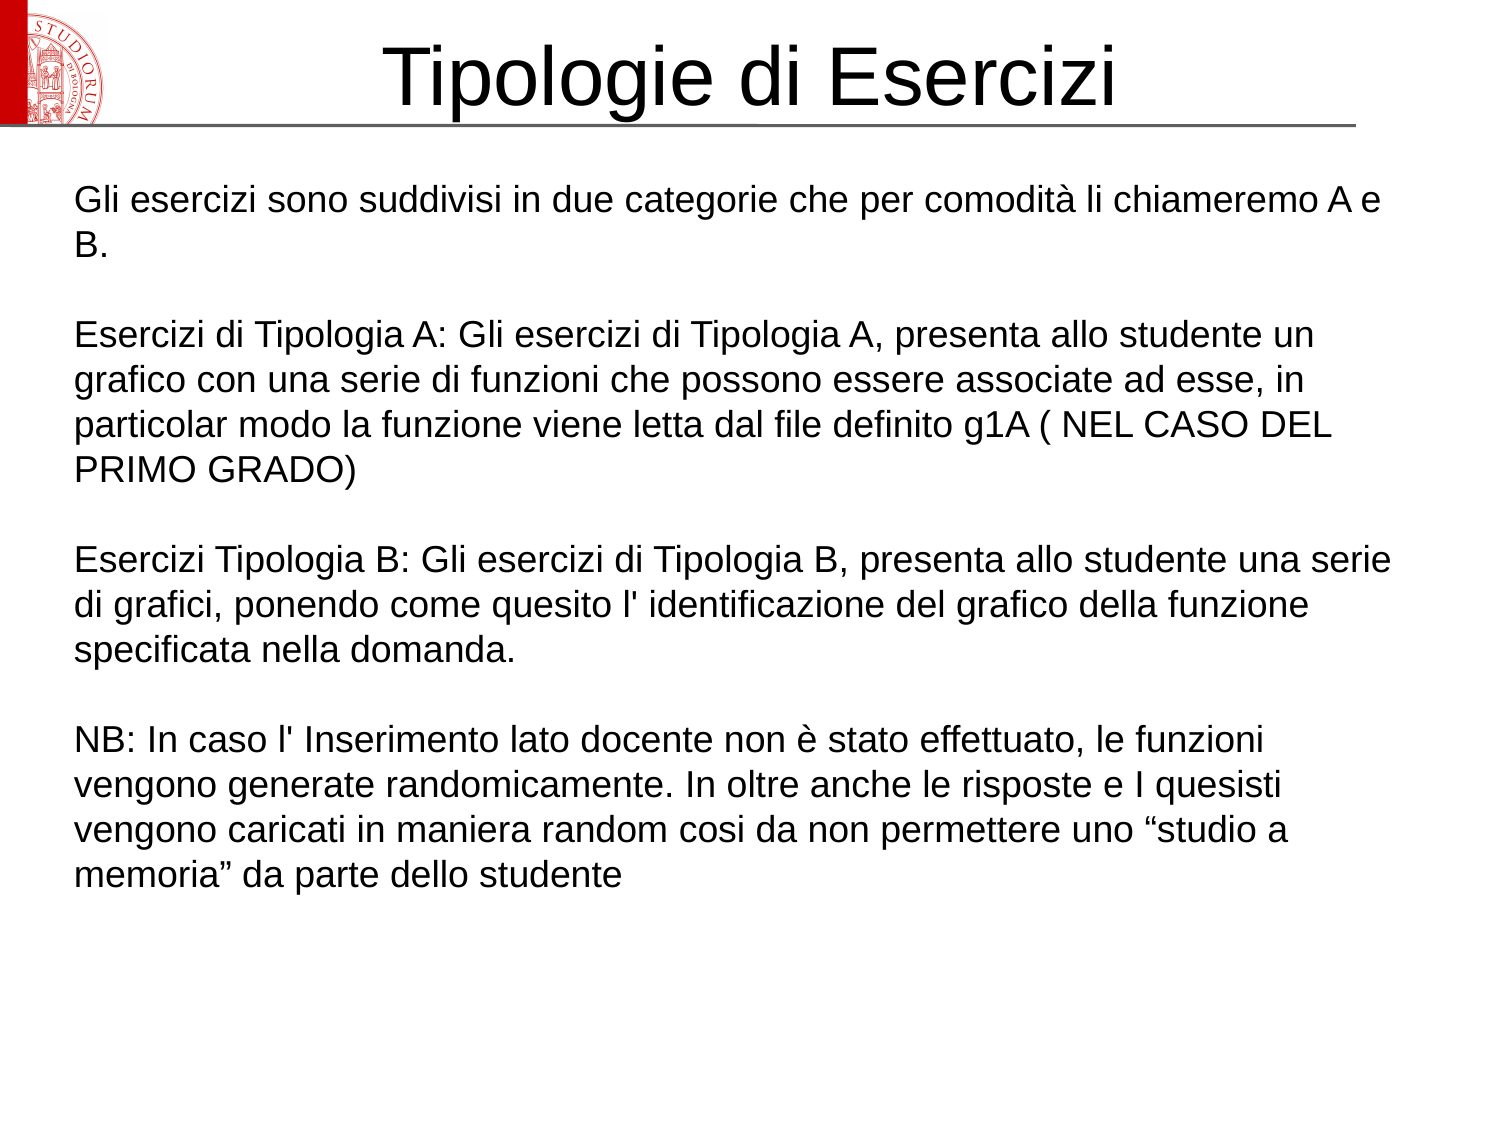

# Tipologie di Esercizi
Gli esercizi sono suddivisi in due categorie che per comodità li chiameremo A e B.
Esercizi di Tipologia A: Gli esercizi di Tipologia A, presenta allo studente un grafico con una serie di funzioni che possono essere associate ad esse, in particolar modo la funzione viene letta dal file definito g1A ( NEL CASO DEL PRIMO GRADO)
Esercizi Tipologia B: Gli esercizi di Tipologia B, presenta allo studente una serie di grafici, ponendo come quesito l' identificazione del grafico della funzione specificata nella domanda.
NB: In caso l' Inserimento lato docente non è stato effettuato, le funzioni vengono generate randomicamente. In oltre anche le risposte e I quesisti vengono caricati in maniera random cosi da non permettere uno “studio a memoria” da parte dello studente